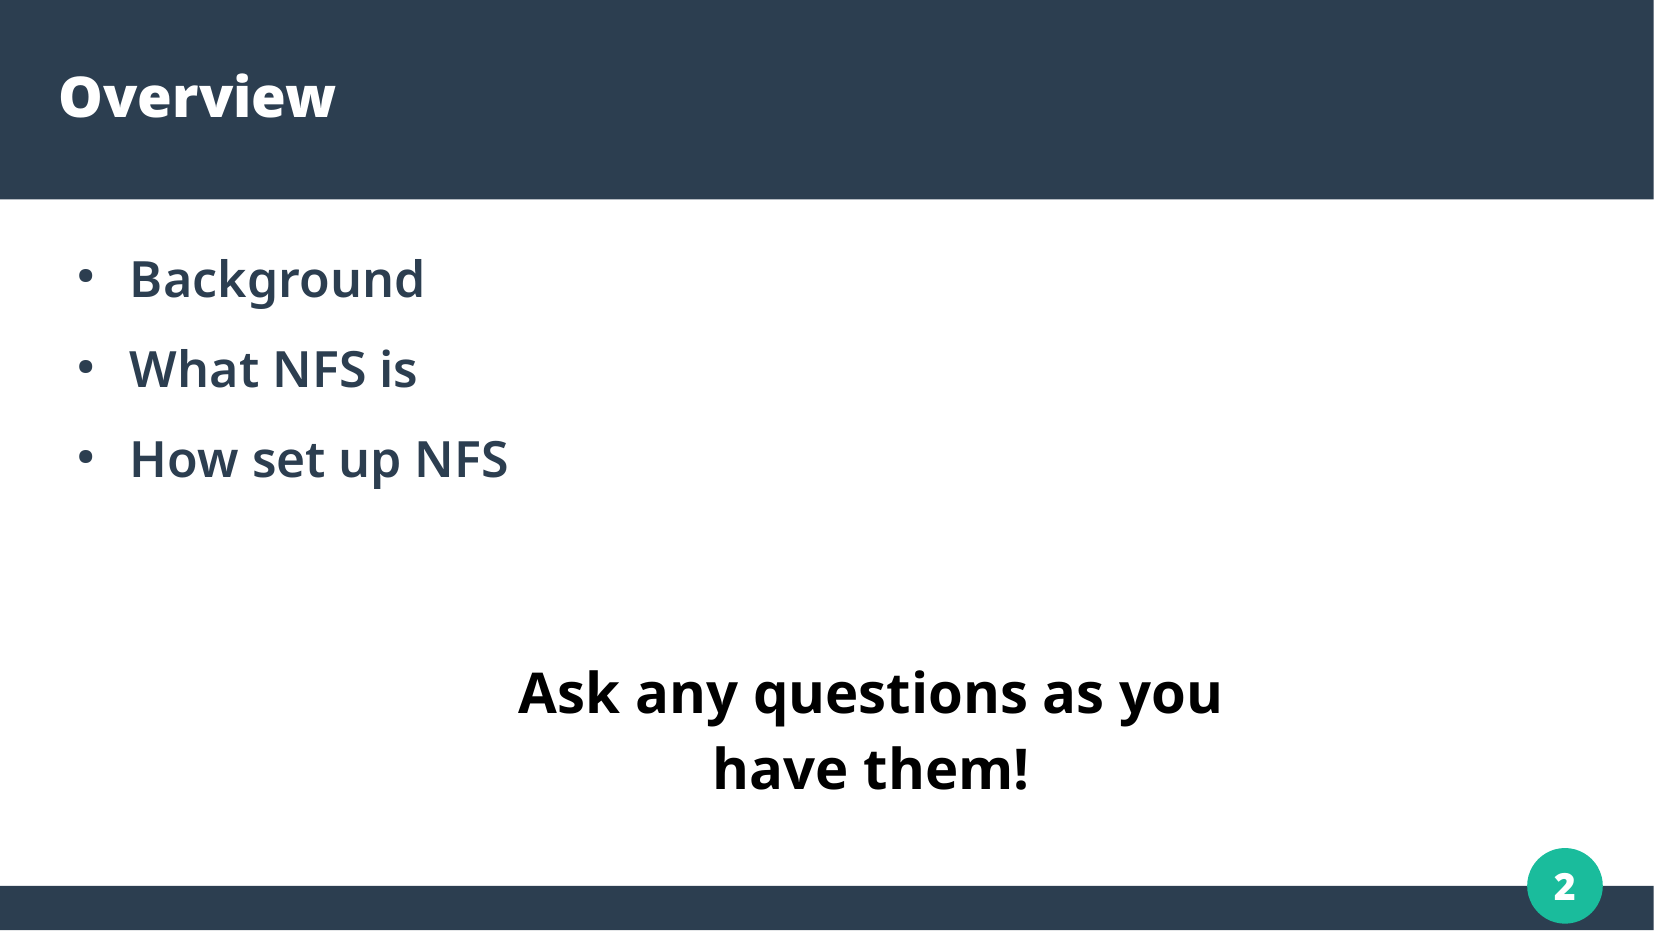

# Overview
Background
What NFS is
How set up NFS
Ask any questions as you have them!